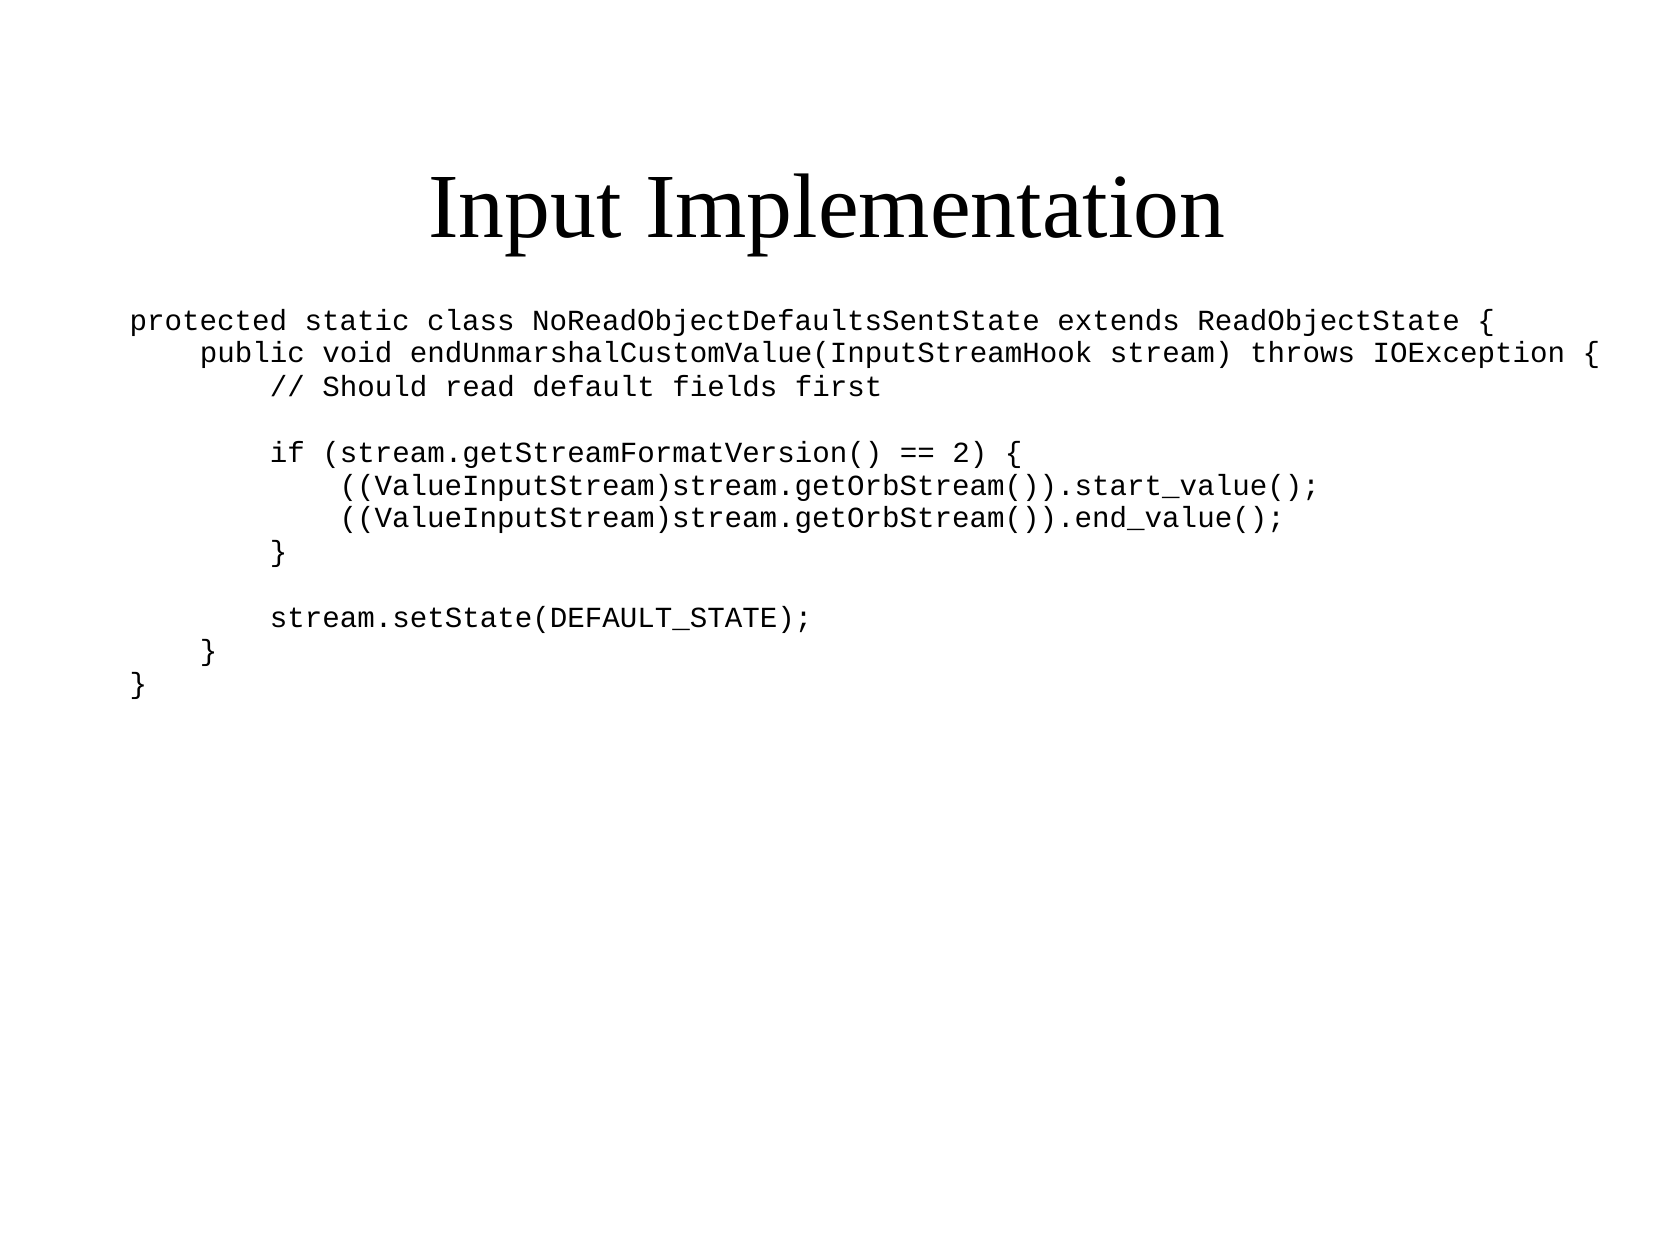

# Input Implementation
 protected static class NoReadObjectDefaultsSentState extends ReadObjectState {
 public void endUnmarshalCustomValue(InputStreamHook stream) throws IOException {
 // Should read default fields first
 if (stream.getStreamFormatVersion() == 2) {
 ((ValueInputStream)stream.getOrbStream()).start_value();
 ((ValueInputStream)stream.getOrbStream()).end_value();
 }
 stream.setState(DEFAULT_STATE);
 }
 }